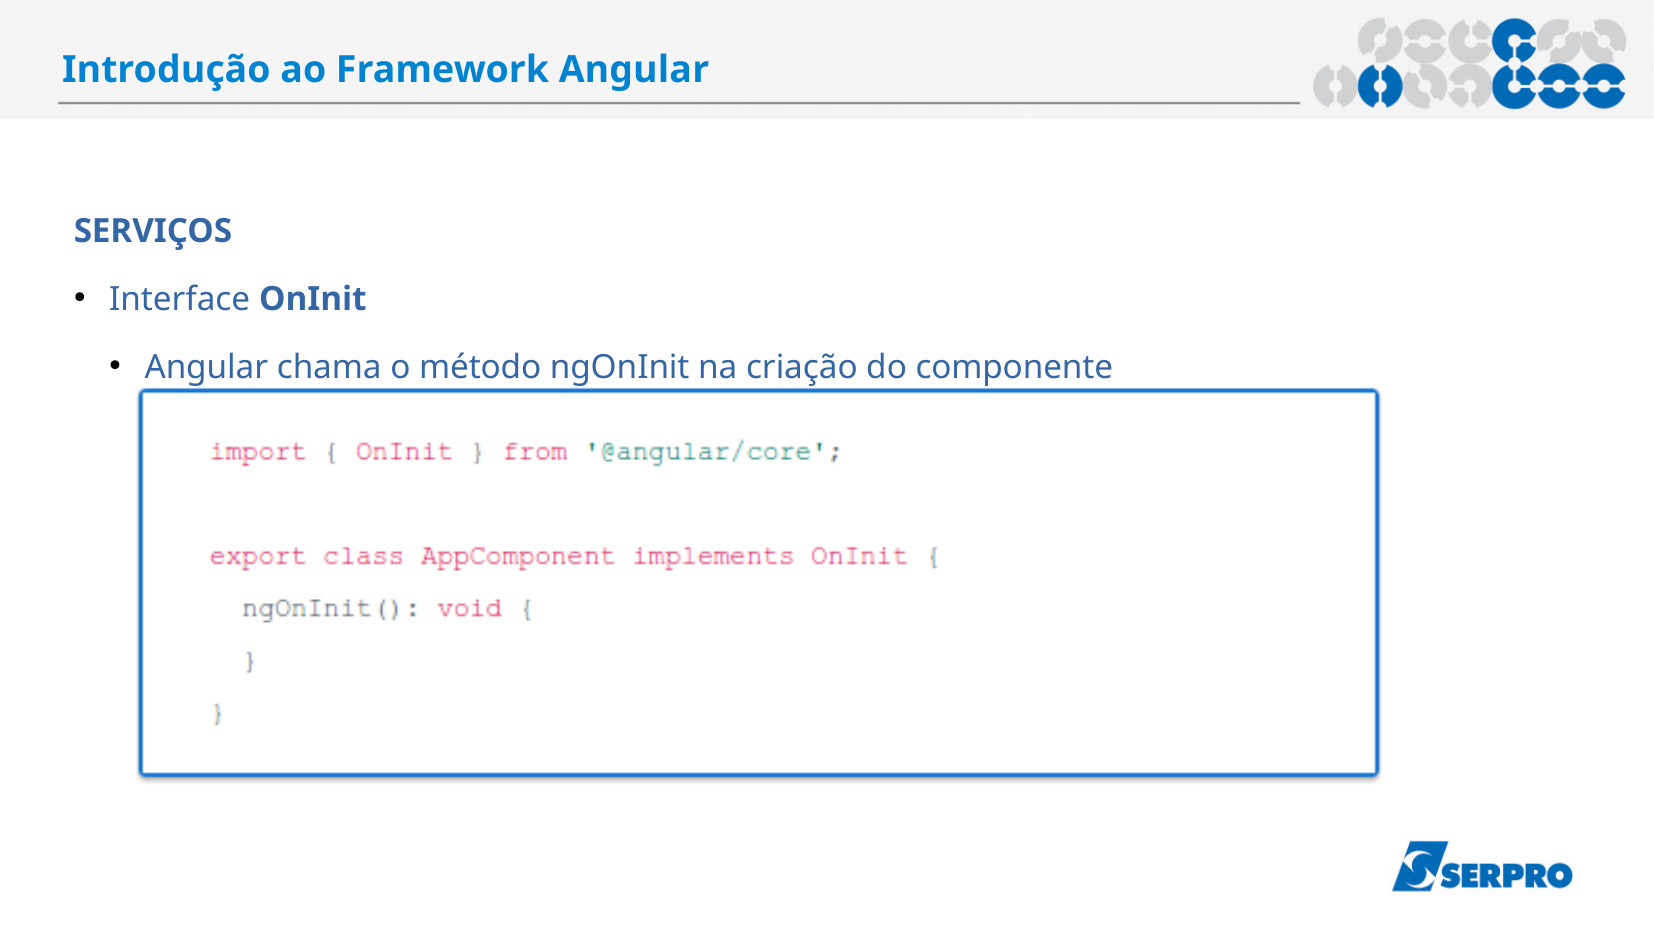

Introdução ao Framework Angular
SERVIÇOS
Interface OnInit
Angular chama o método ngOnInit na criação do componente